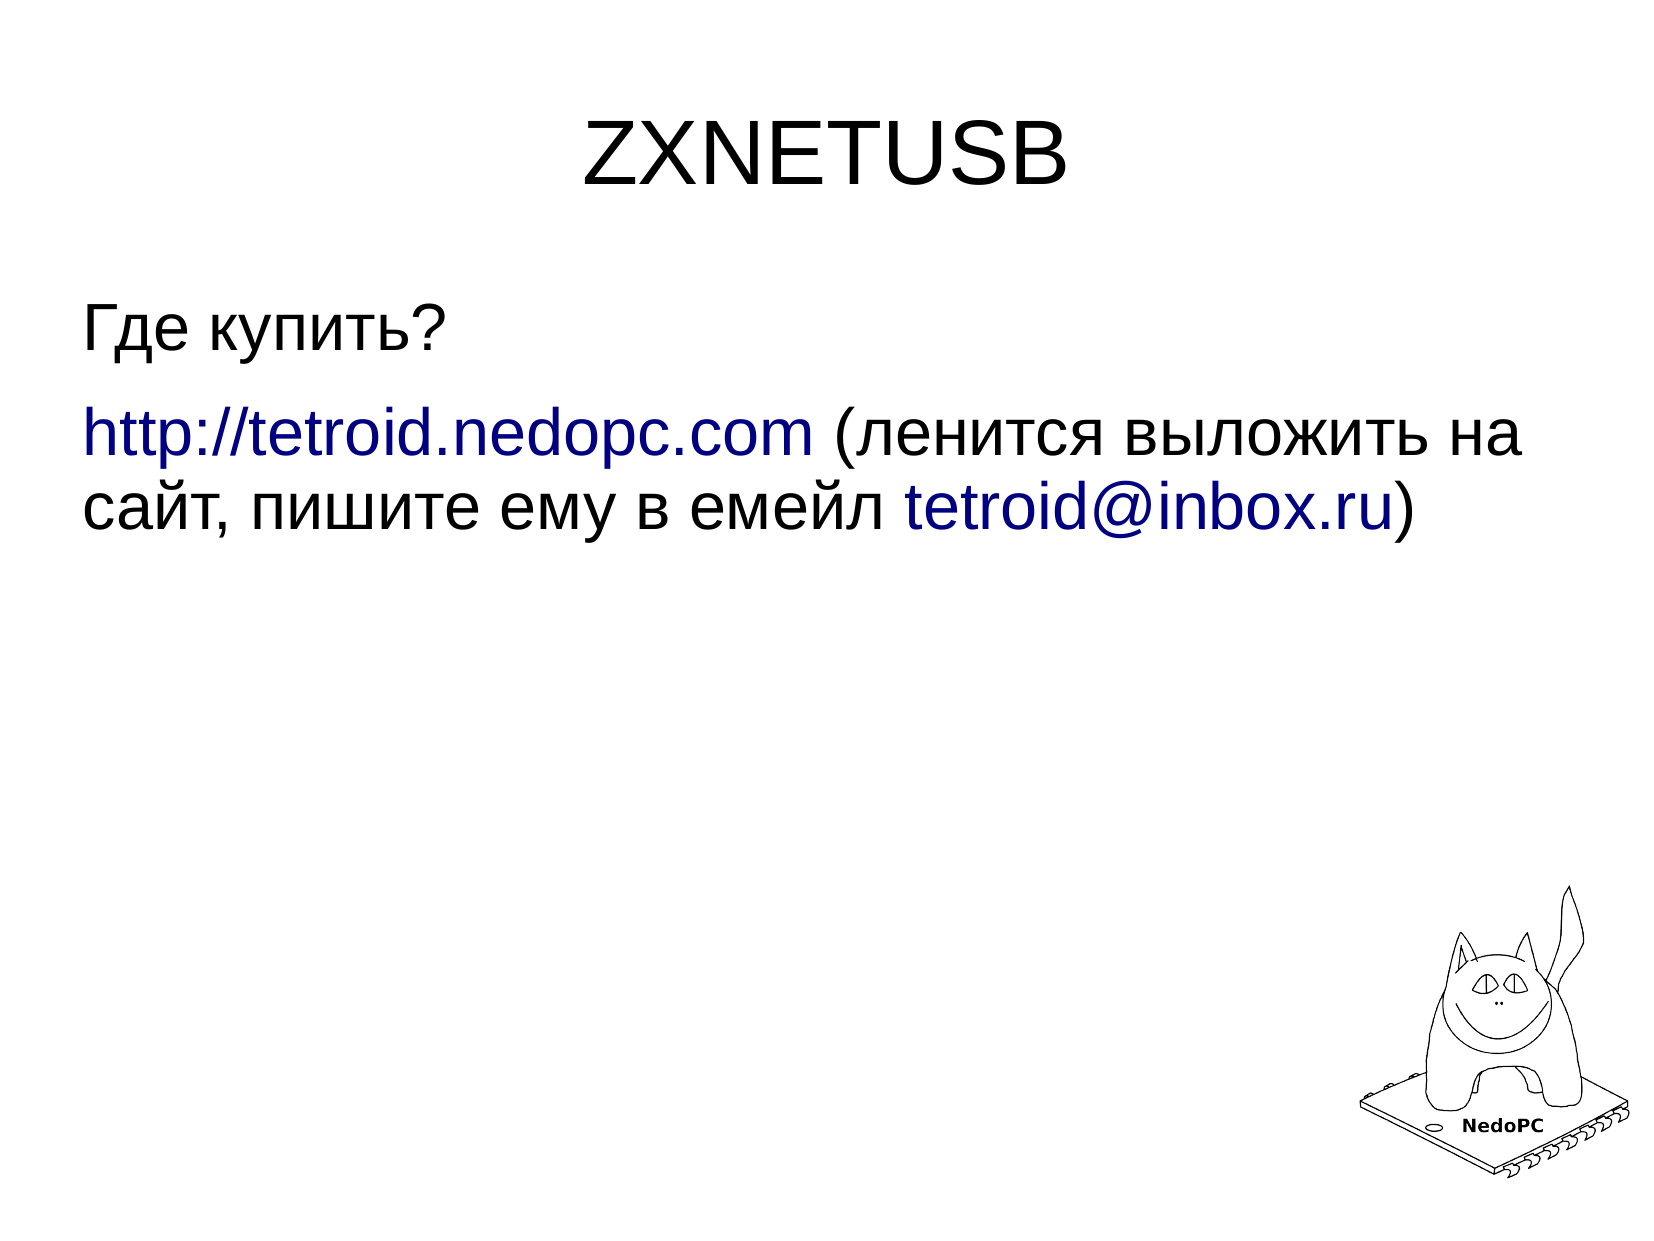

# ZXNETUSB
Где купить?
http://tetroid.nedopc.com (ленится выложить на сайт, пишите ему в емейл tetroid@inbox.ru)